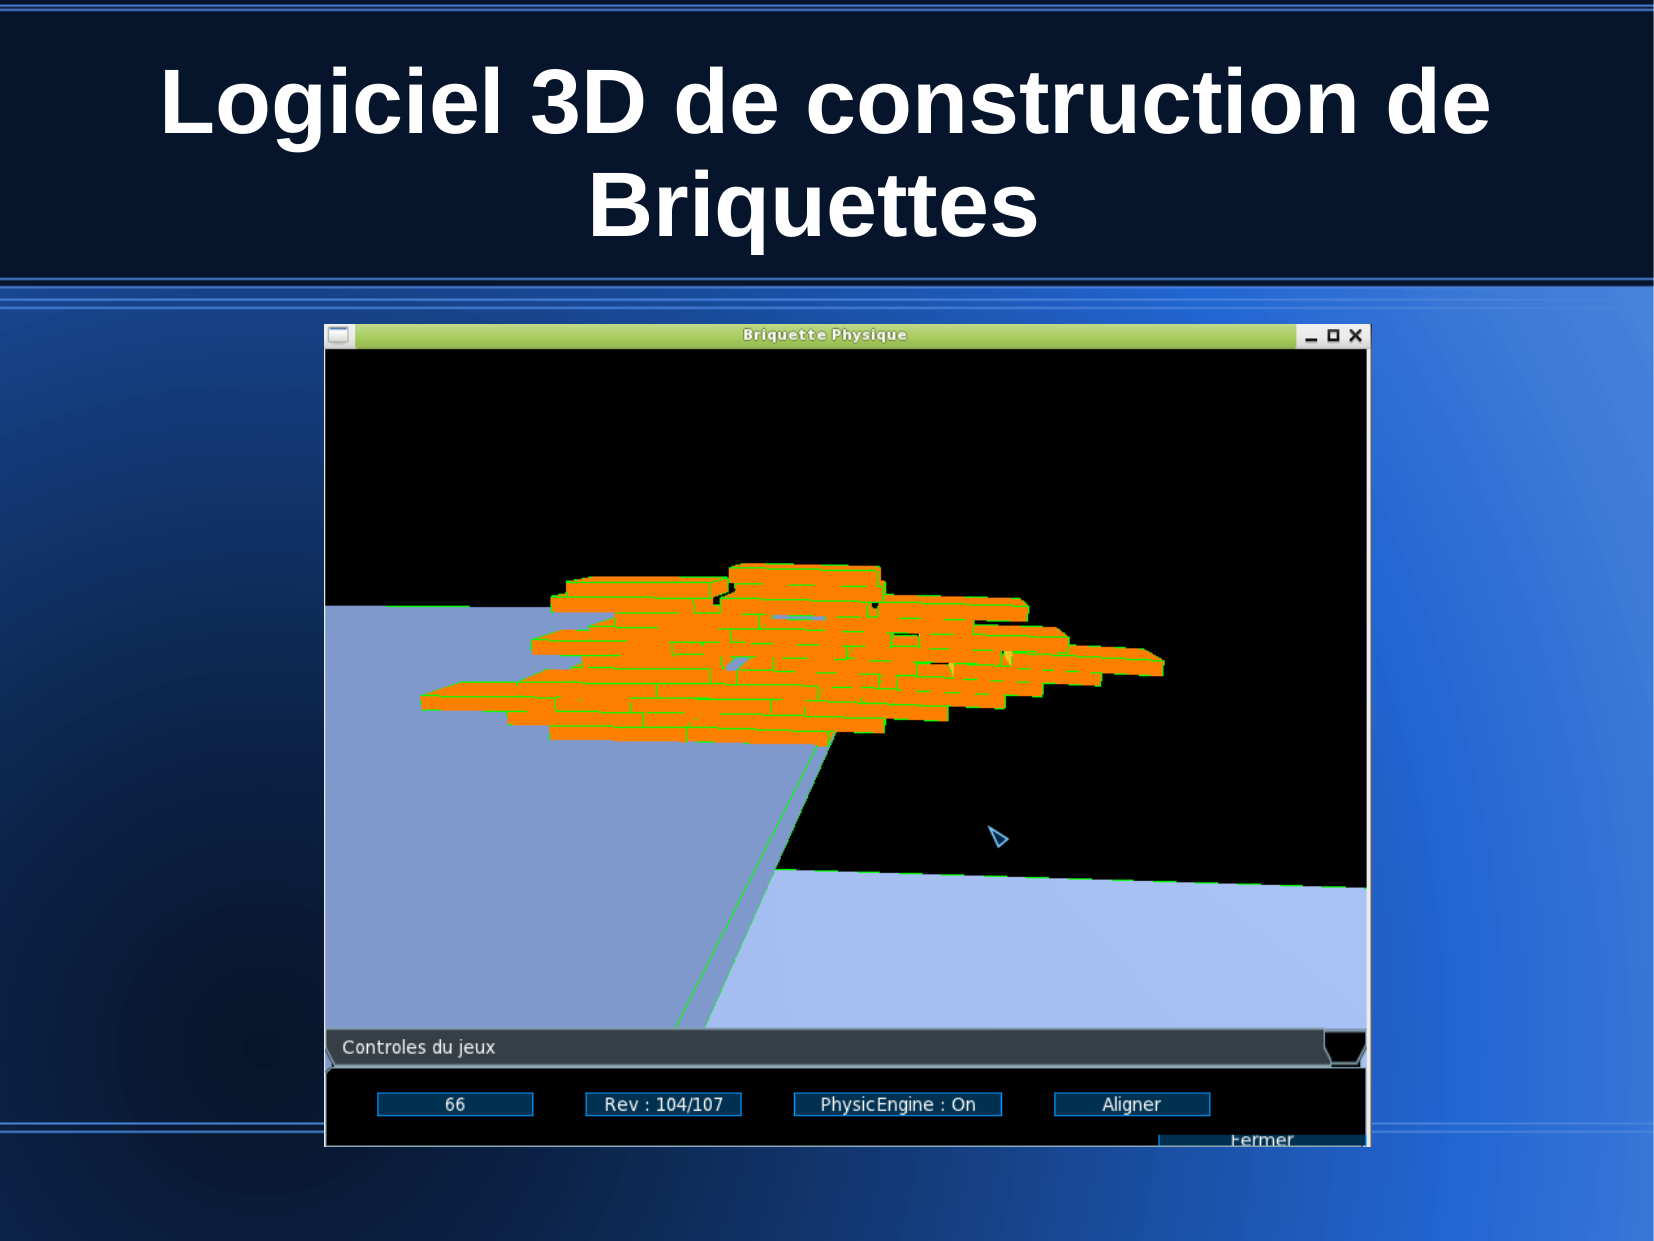

# Logiciel 3D de construction de Briquettes